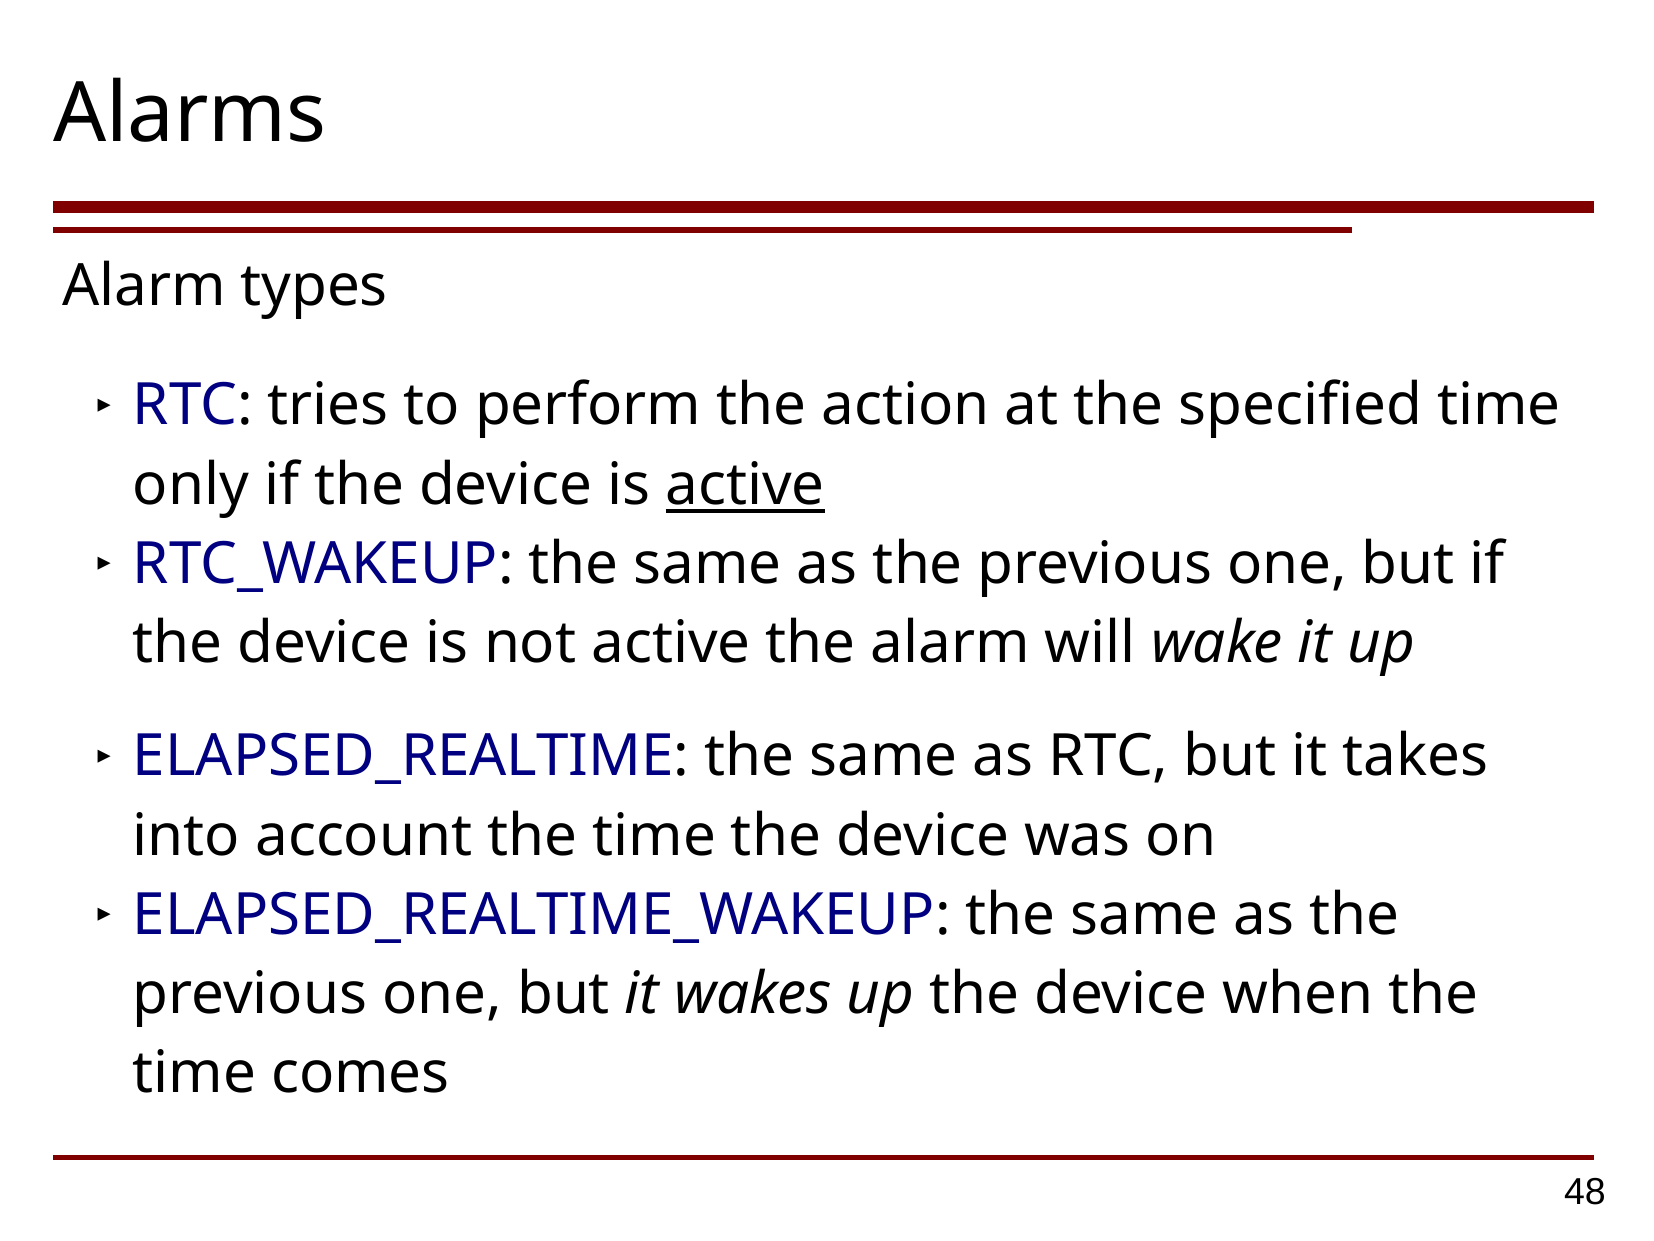

# Alarms
Alarm types
RTC: tries to perform the action at the specified time only if the device is active
RTC_WAKEUP: the same as the previous one, but if the device is not active the alarm will wake it up
ELAPSED_REALTIME: the same as RTC, but it takes into account the time the device was on
ELAPSED_REALTIME_WAKEUP: the same as the previous one, but it wakes up the device when the time comes